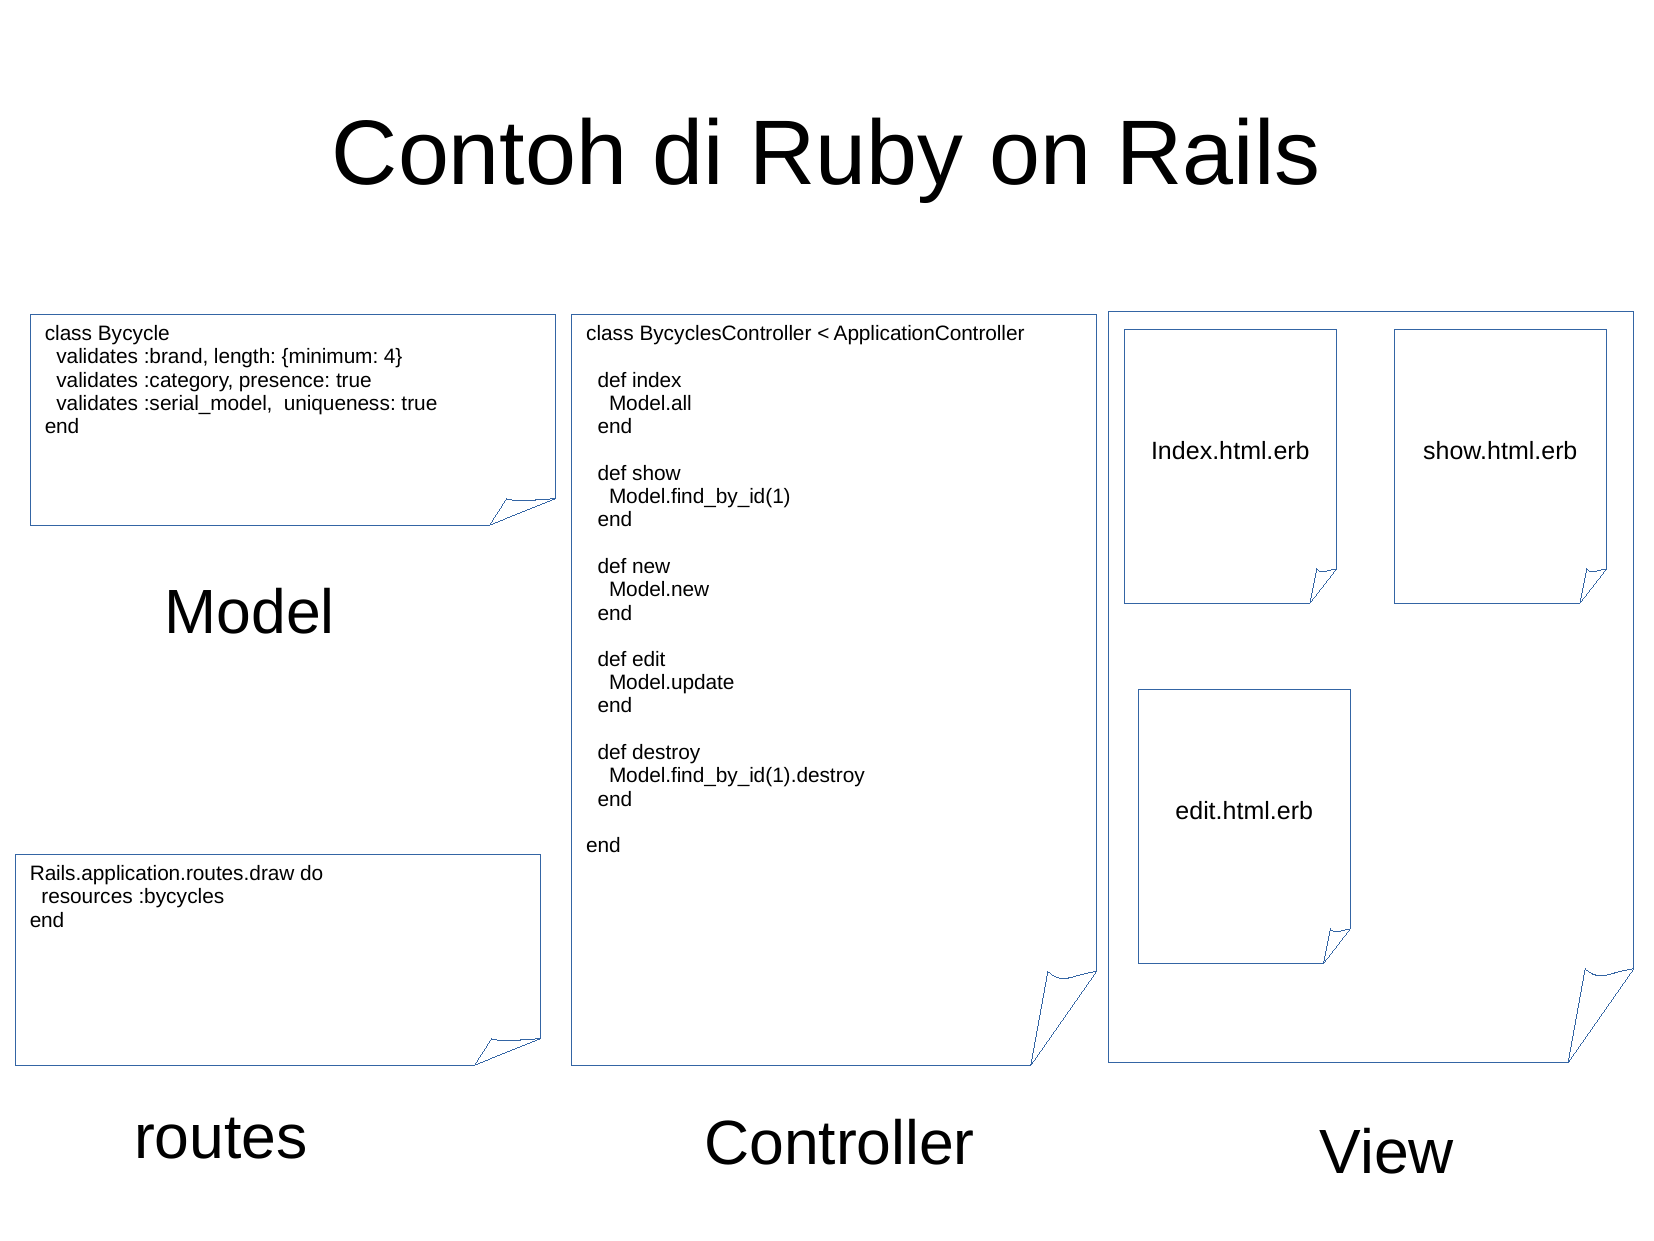

# Contoh di Ruby on Rails
class Bycycle
 validates :brand, length: {minimum: 4}
 validates :category, presence: true
 validates :serial_model, uniqueness: true
end
class BycyclesController < ApplicationController
 def index
 Model.all
 end
 def show
 Model.find_by_id(1)
 end
 def new
 Model.new
 end
 def edit
 Model.update
 end
 def destroy
 Model.find_by_id(1).destroy
 end
end
Index.html.erb
show.html.erb
Model
edit.html.erb
Rails.application.routes.draw do
 resources :bycycles
end
routes
Controller
View